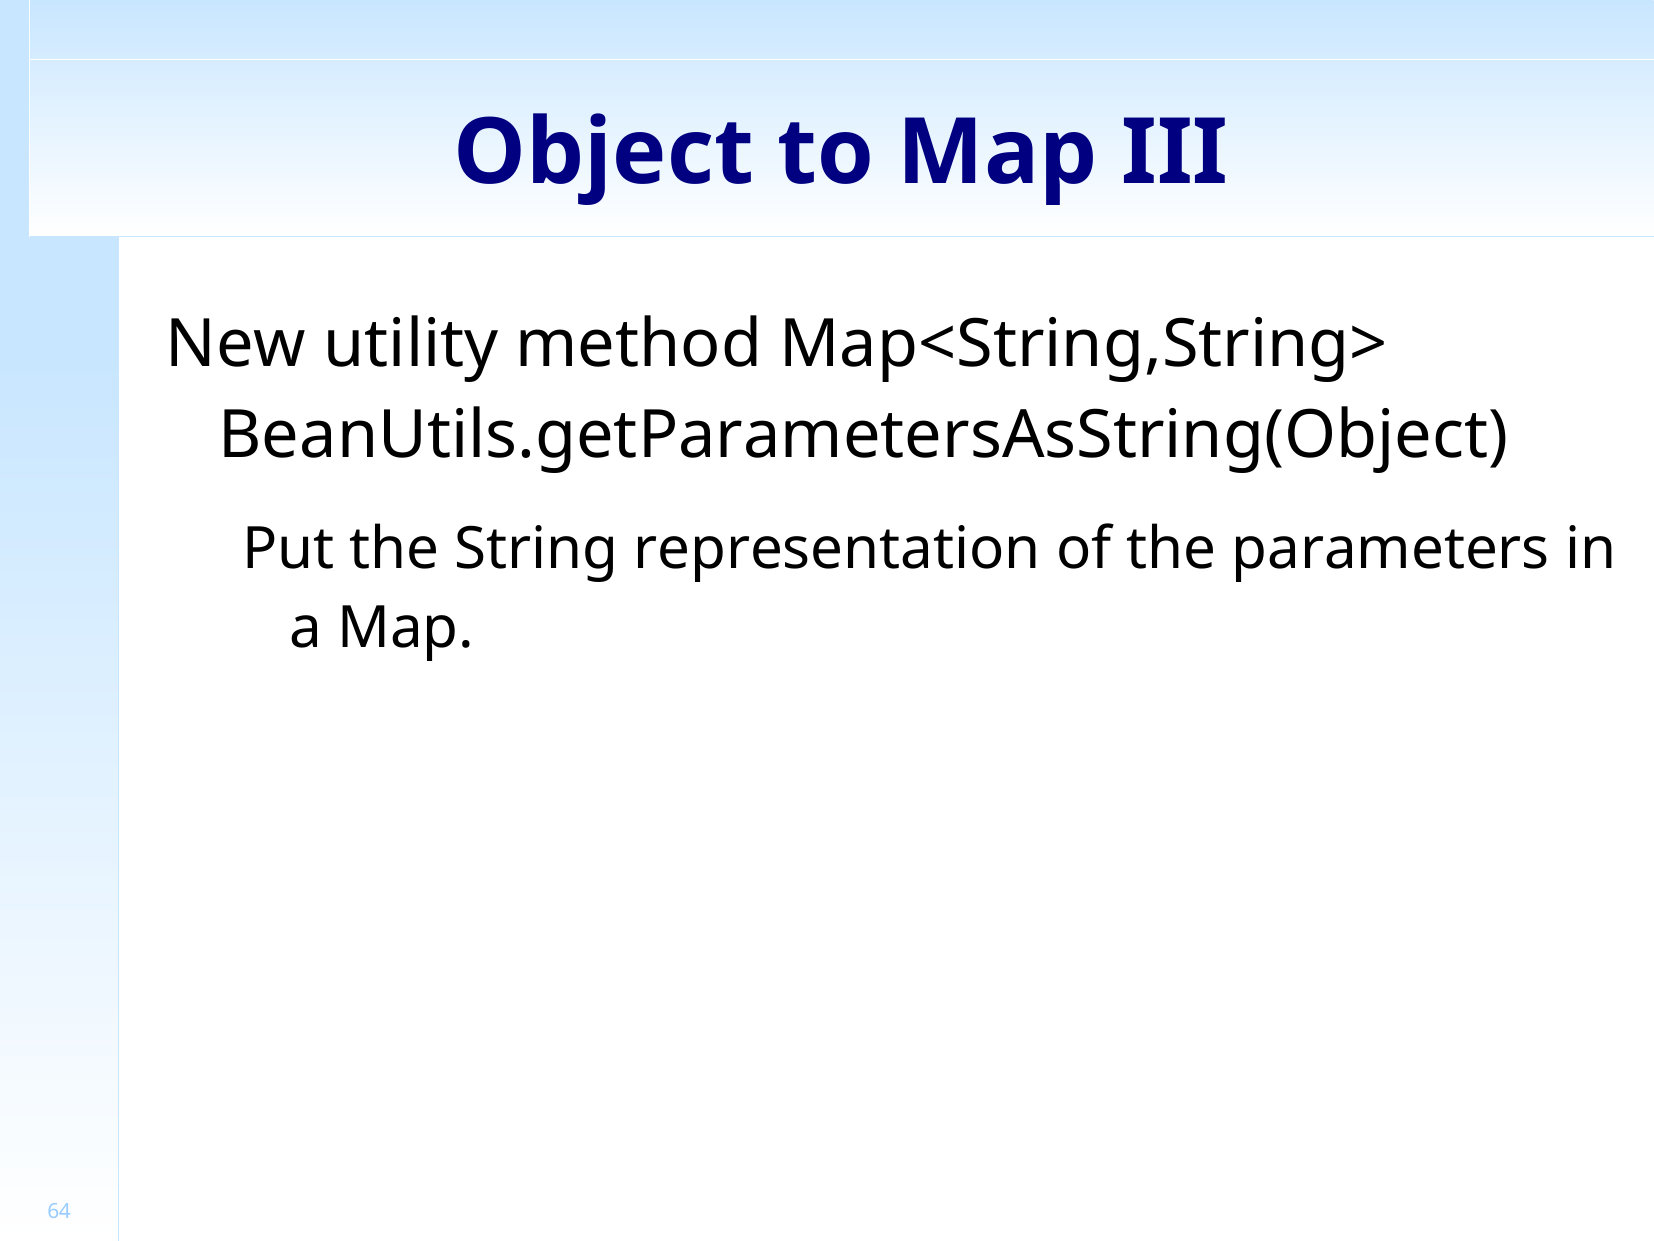

# Object to Map III
New utility method Map<String,String> BeanUtils.getParametersAsString(Object)
Put the String representation of the parameters in a Map.